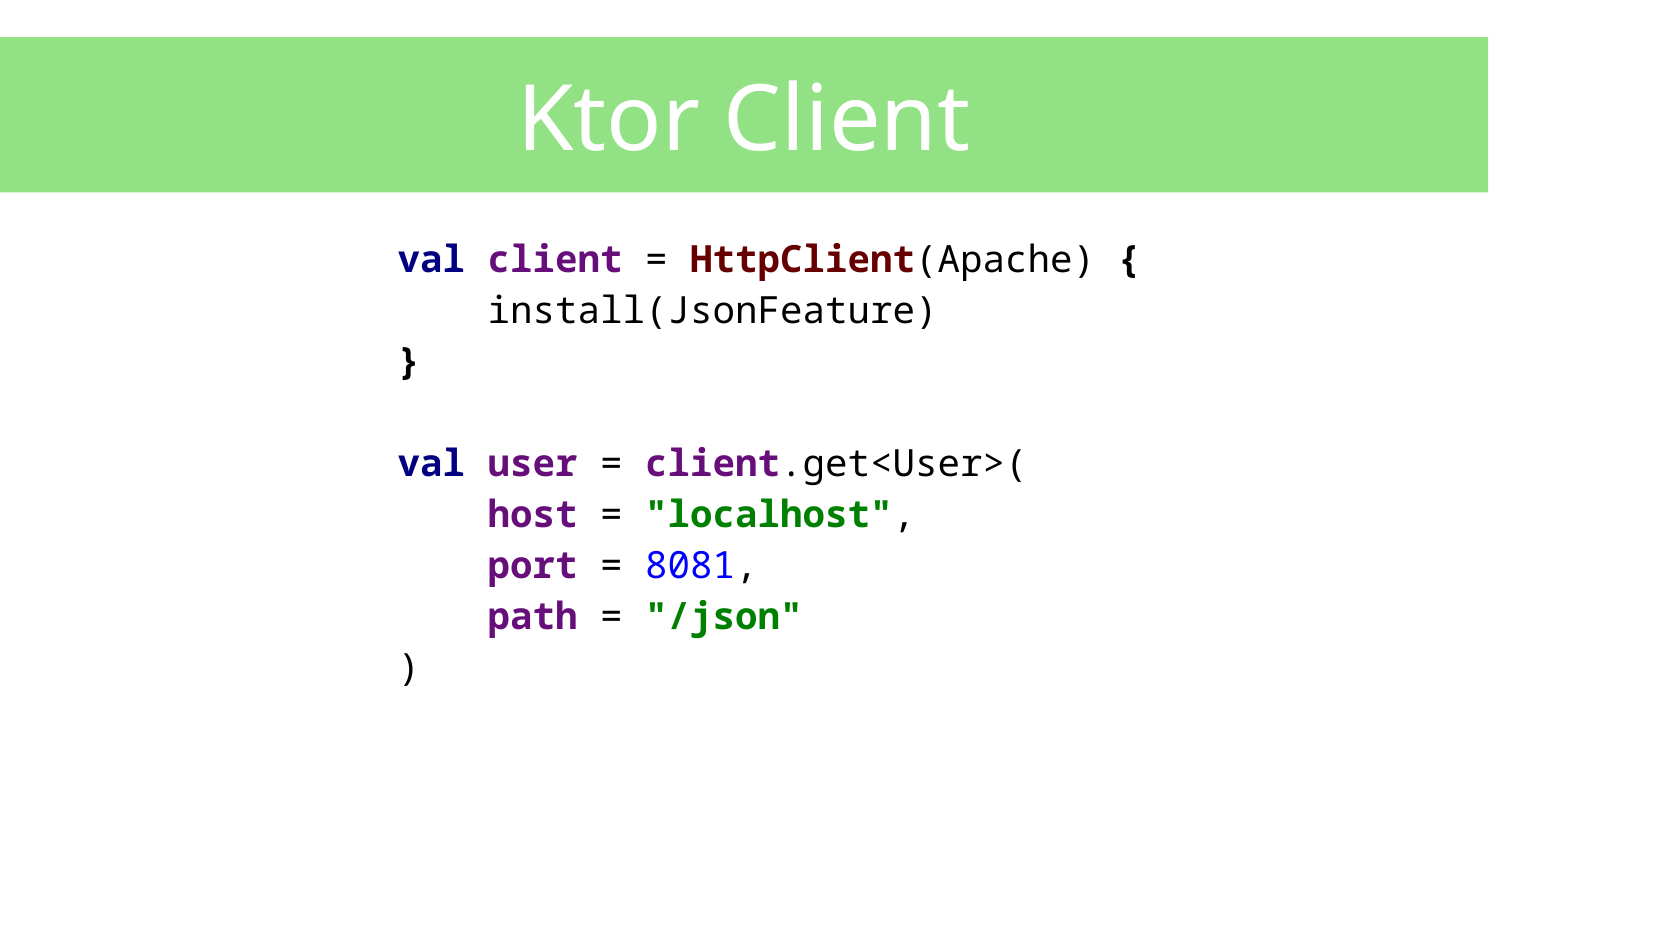

# Ktor Client
val client = HttpClient(Apache) {
 install(JsonFeature)
}
val user = client.get<User>(
 host = "localhost",
 port = 8081,
 path = "/json"
)